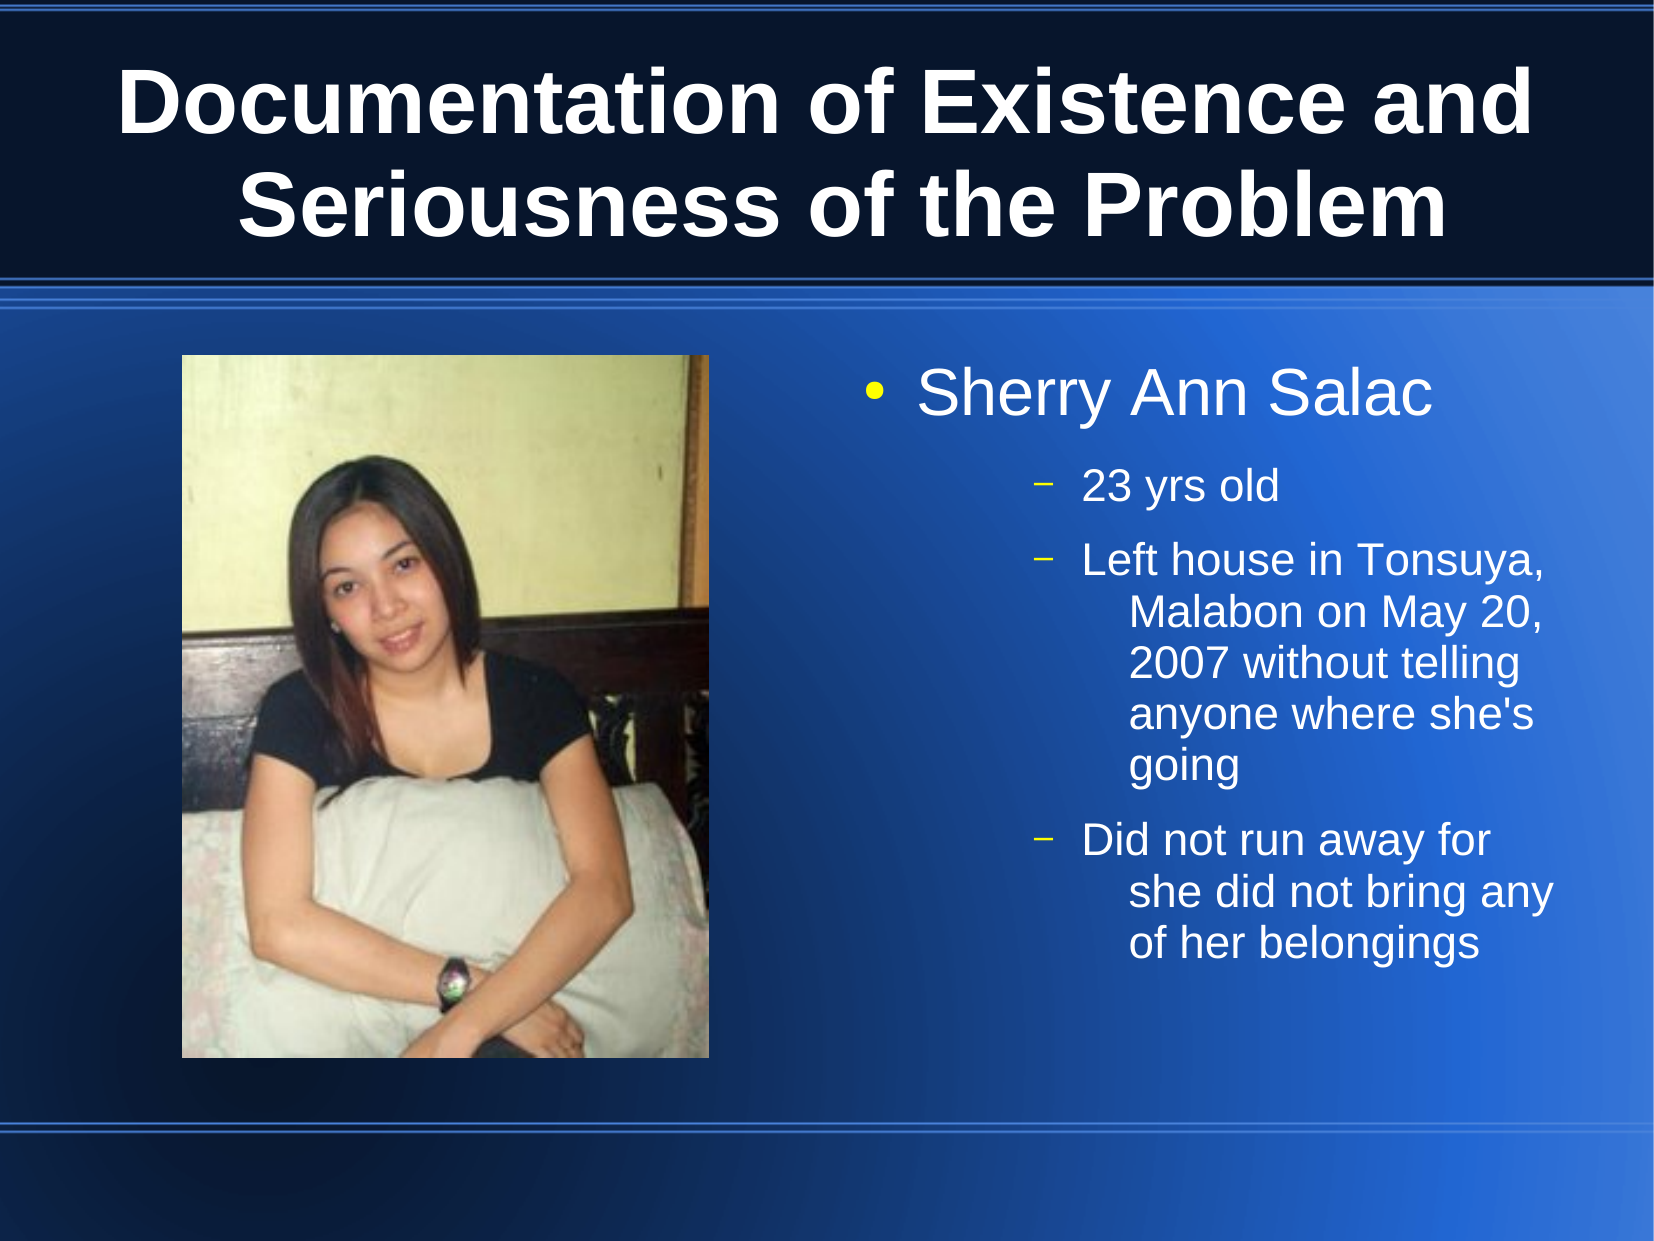

# Documentation of Existence and Seriousness of the Problem
Sherry Ann Salac
23 yrs old
Left house in Tonsuya, Malabon on May 20, 2007 without telling anyone where she's going
Did not run away for she did not bring any of her belongings